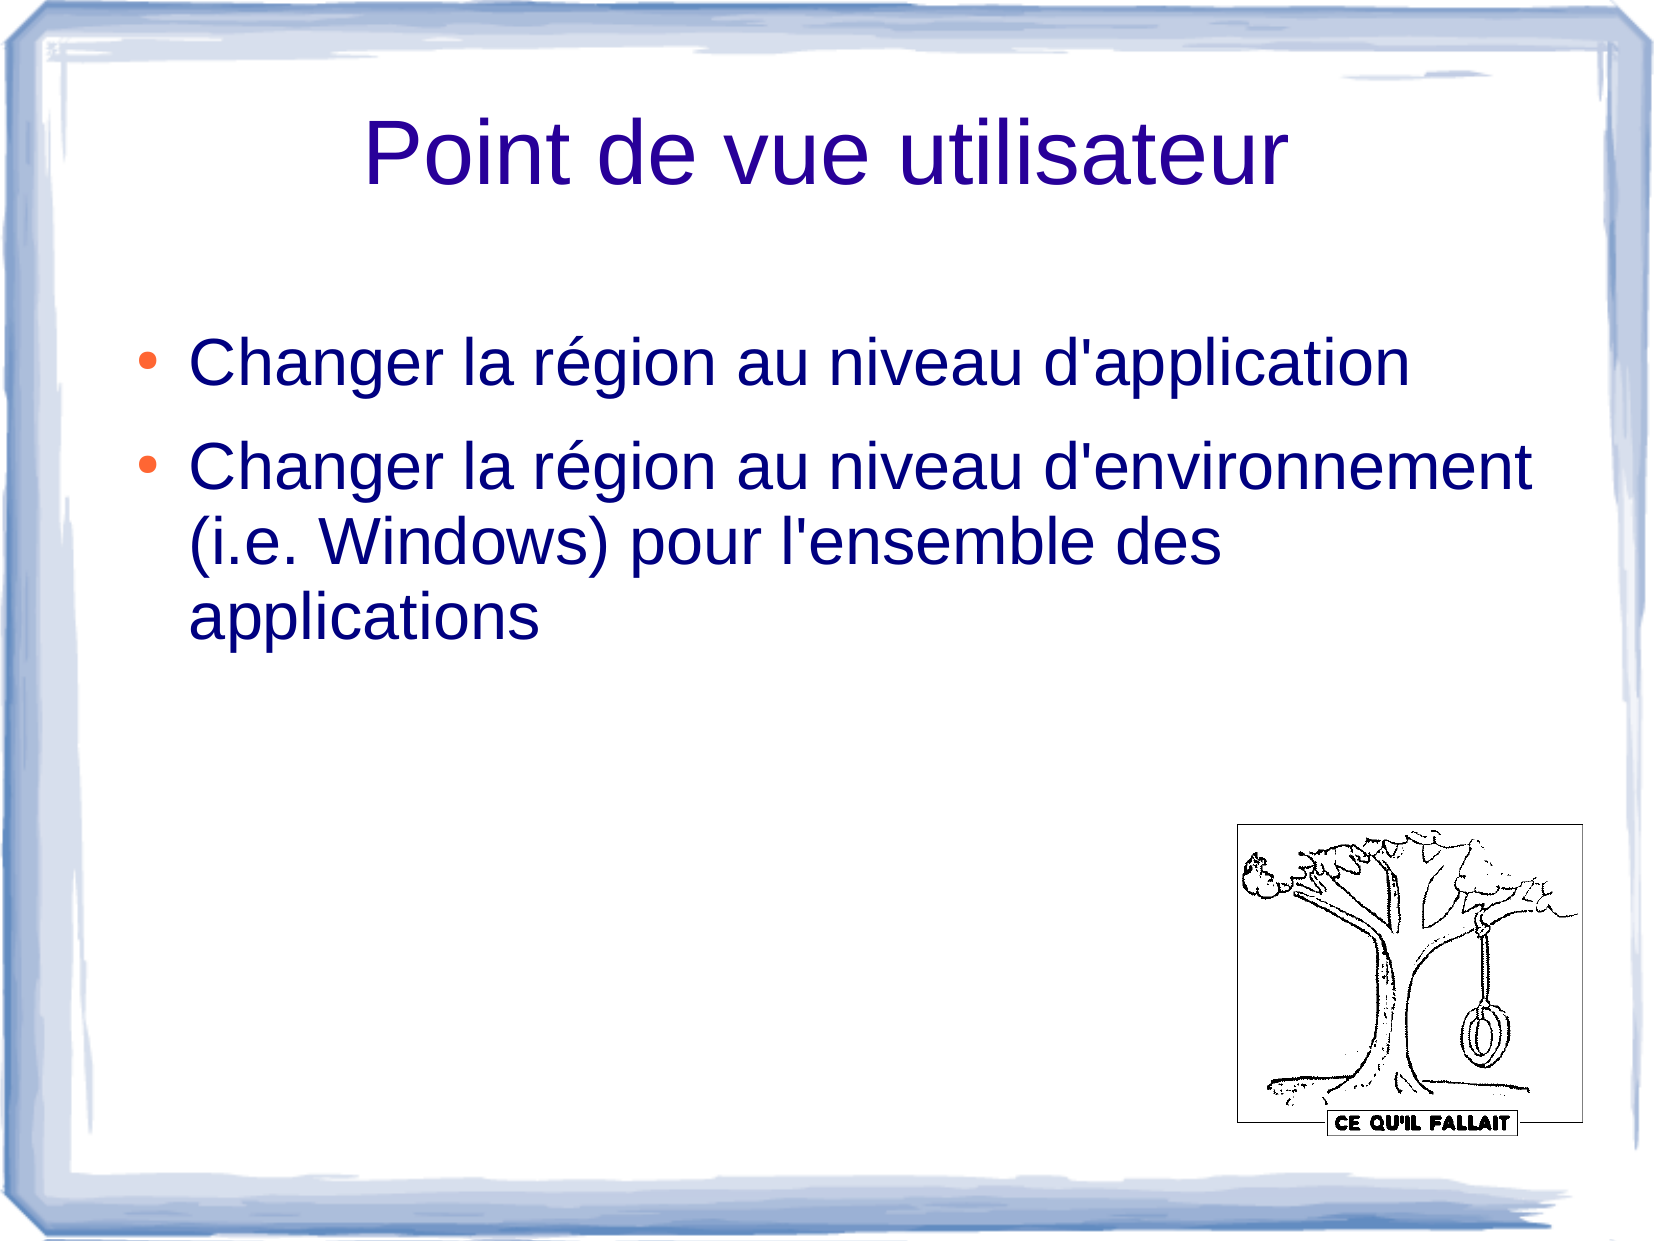

# Point de vue utilisateur
Changer la région au niveau d'application
Changer la région au niveau d'environnement (i.e. Windows) pour l'ensemble des applications